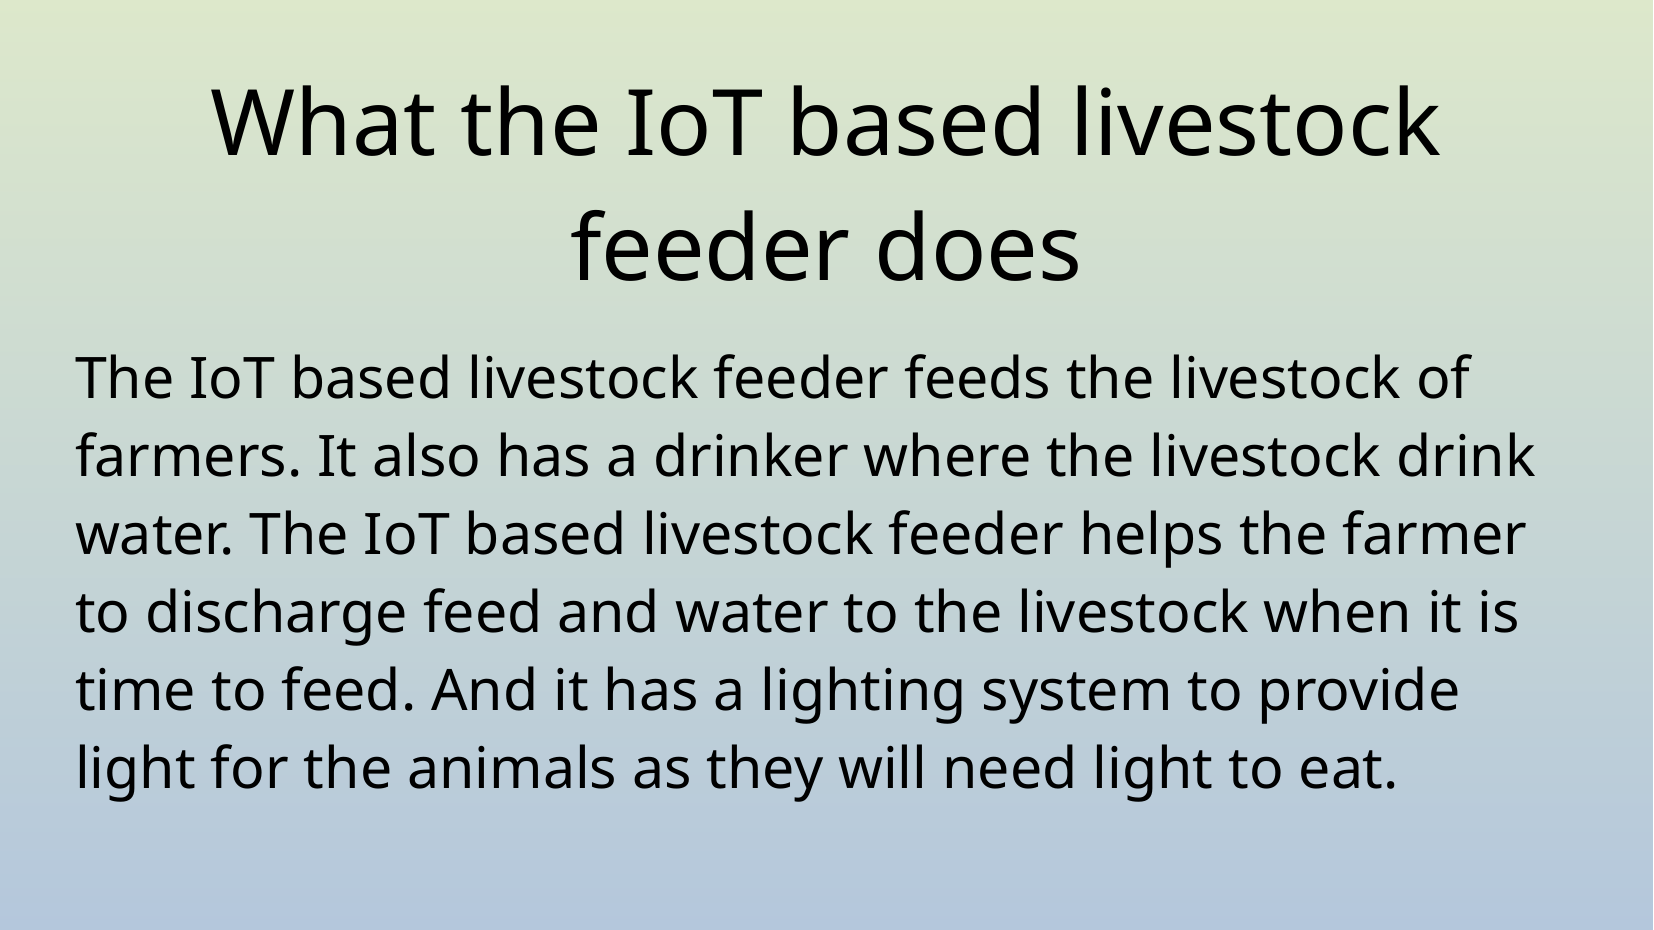

# What the IoT based livestock feeder does
The IoT based livestock feeder feeds the livestock of farmers. It also has a drinker where the livestock drink water. The IoT based livestock feeder helps the farmer to discharge feed and water to the livestock when it is time to feed. And it has a lighting system to provide light for the animals as they will need light to eat.